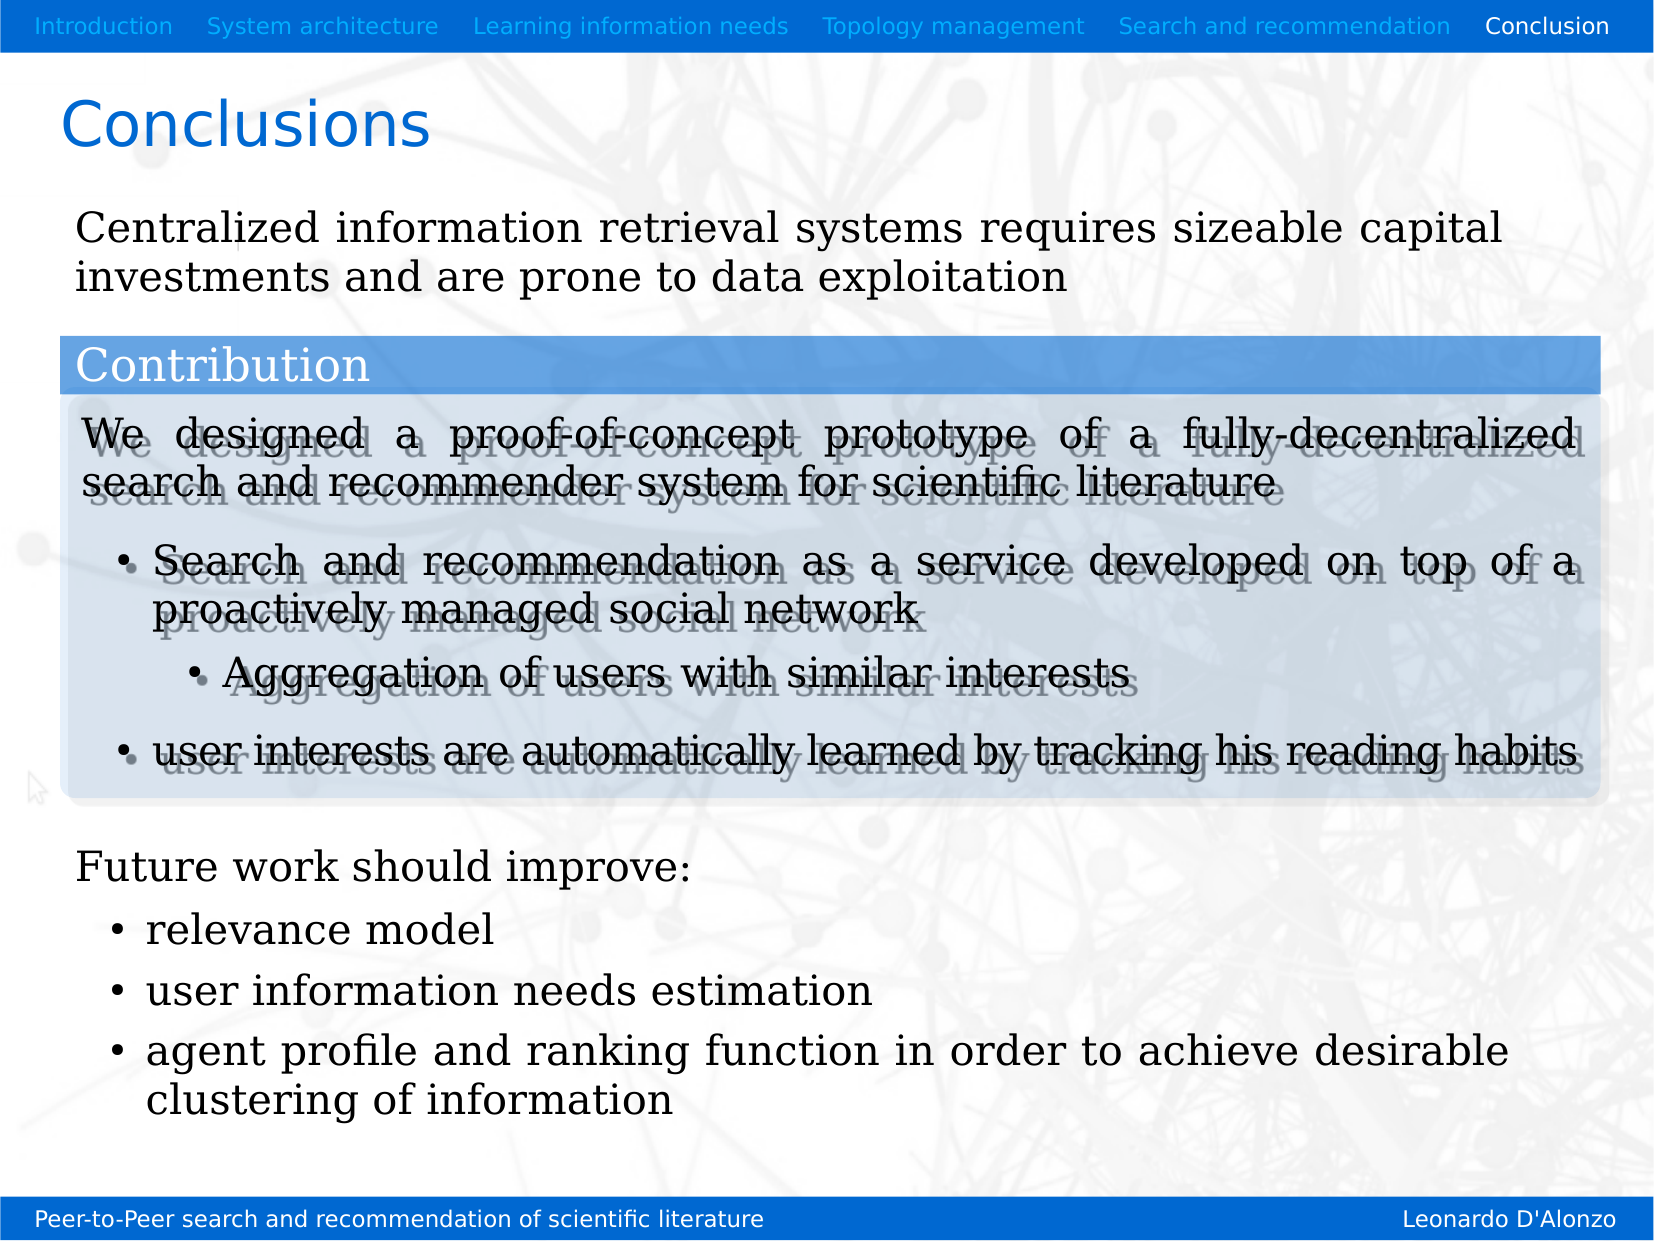

Introduction
System architecture
Learning information needs
Topology management
Search and recommendation
Conclusion
# Conclusions
Centralized information retrieval systems requires sizeable capital investments and are prone to data exploitation
Contribution
We designed a proof-of-concept prototype of a fully-decentralized search and recommender system for scientific literature
Search and recommendation as a service developed on top of a proactively managed social network
Aggregation of users with similar interests
user interests are automatically learned by tracking his reading habits
Future work should improve:
relevance model
user information needs estimation
agent profile and ranking function in order to achieve desirable clustering of information
Leonardo D'Alonzo
Peer-to-Peer search and recommendation of scientific literature